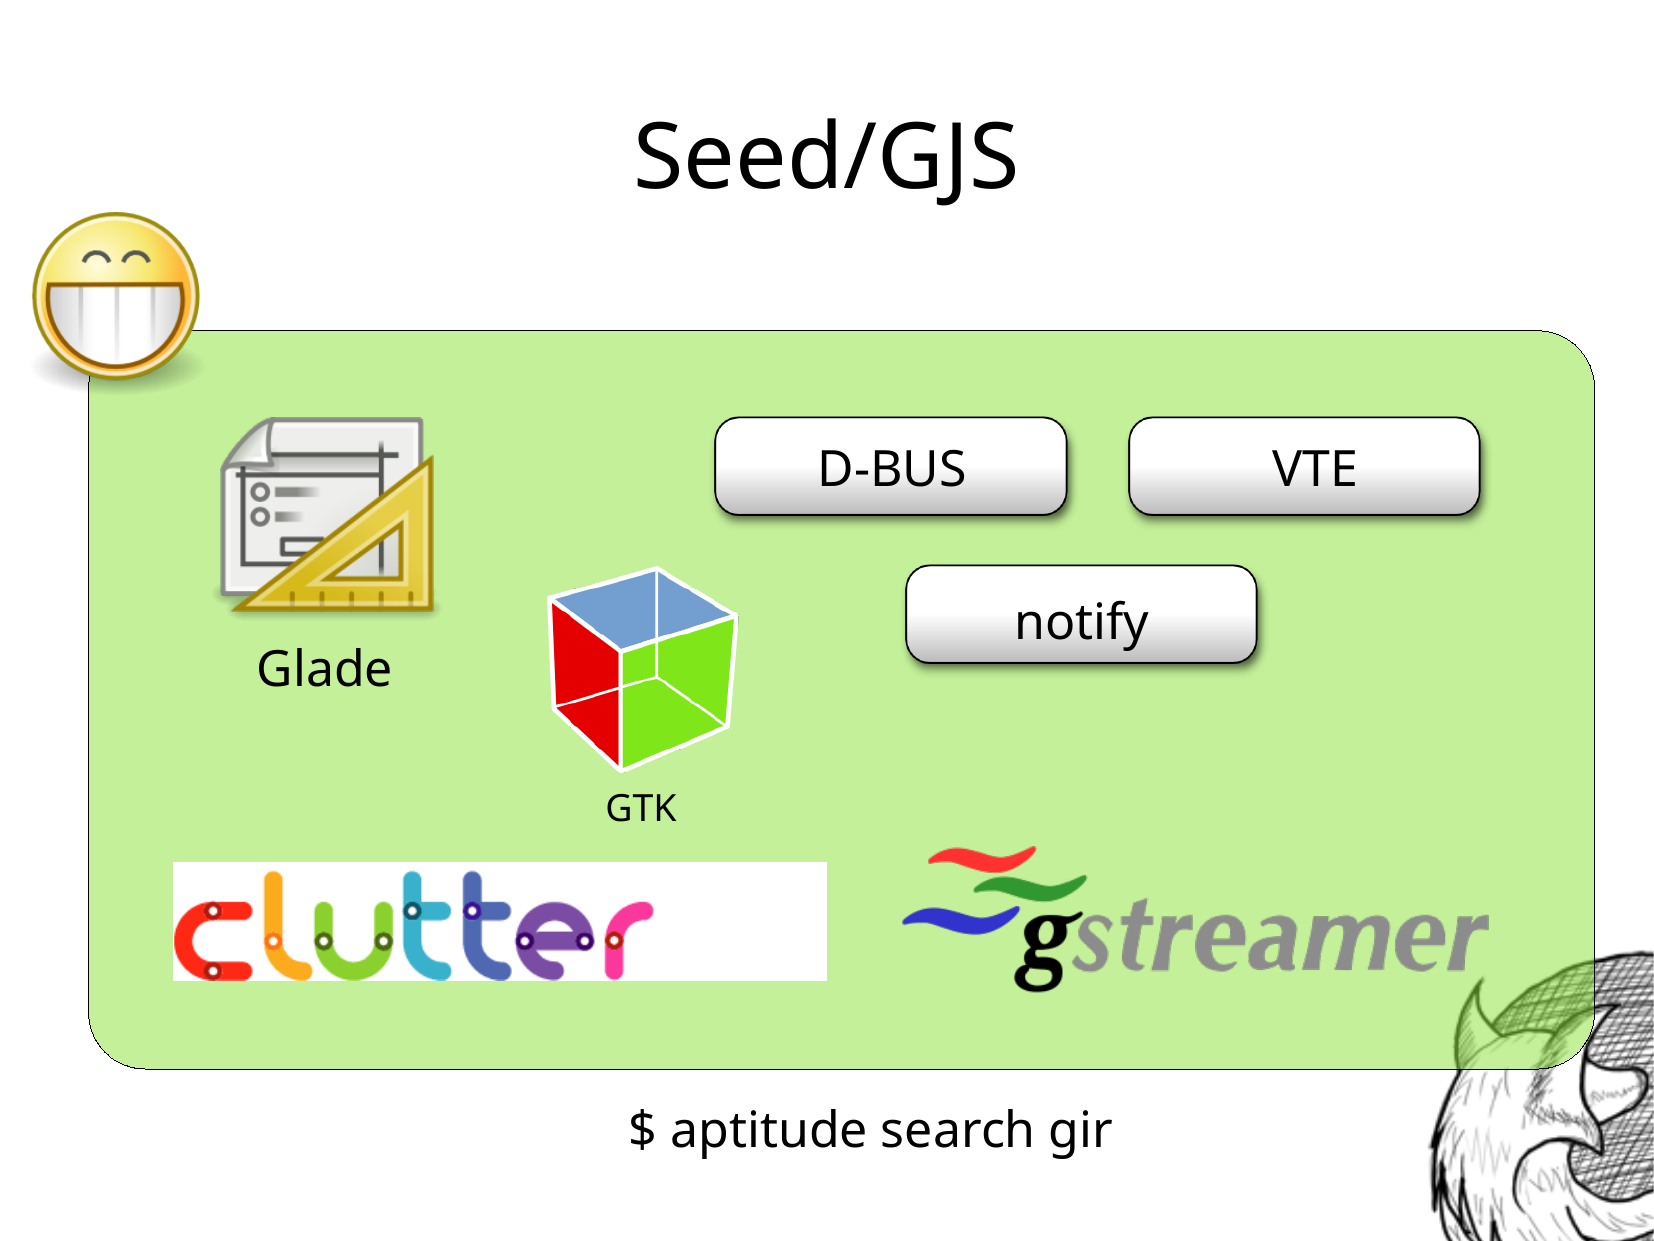

# Seed/GJS
VTE
D-BUS
notify
Glade
GTK
$ aptitude search gir